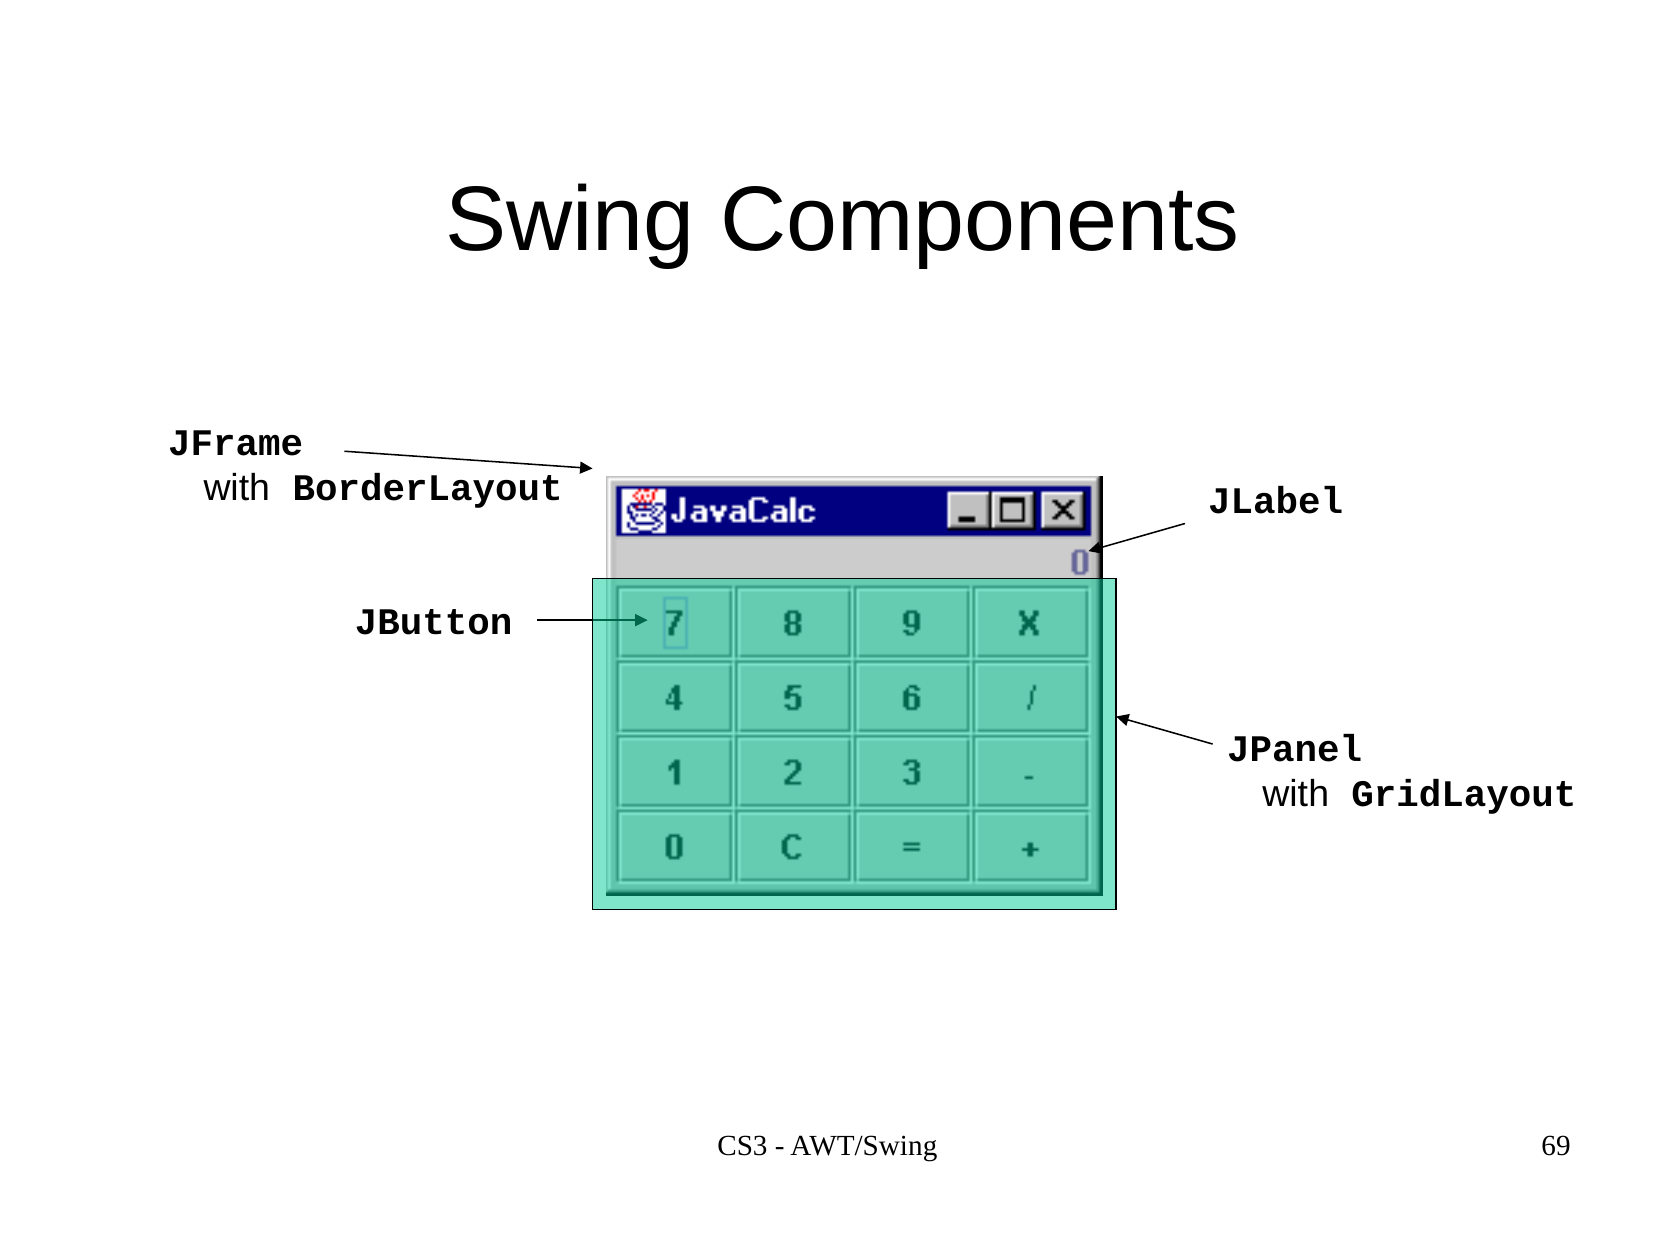

# Swing Components
JFrame
with BorderLayout
JLabel
JButton
JPanel
with GridLayout
CS3 - AWT/Swing
69